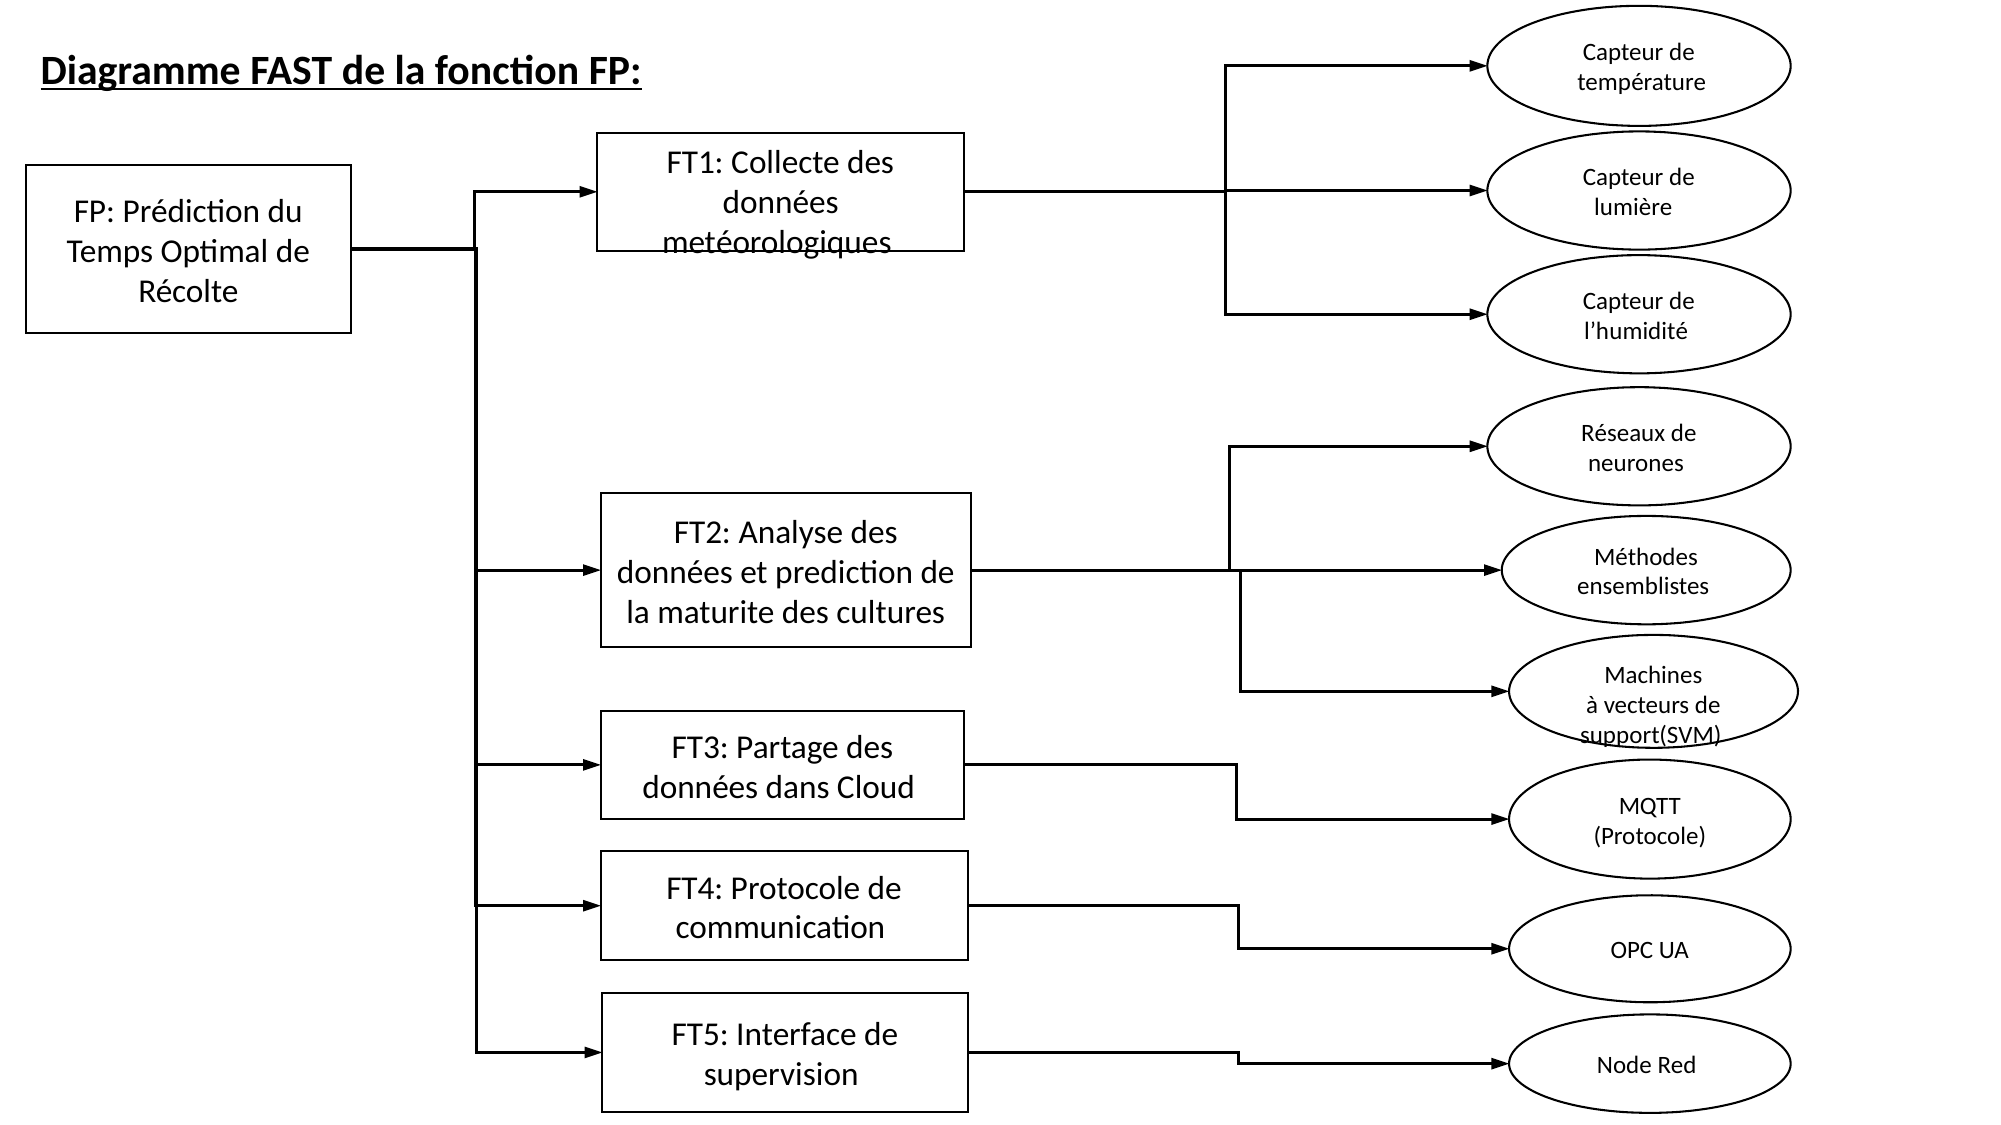

Capteur de
 température
Diagramme FAST de la fonction FP:
Capteur de lumière
FT1: Collecte des données metéorologiques
FP: Prédiction du Temps Optimal de Récolte
Capteur de l’humidité
Réseaux de neurones
FT2: Analyse des données et prediction de la maturite des cultures
Méthodes ensemblistes
Machines à vecteurs de support(SVM)
FT3: Partage des données dans Cloud
MQTT
(Protocole)
FT4: Protocole de communication
OPC UA
FT5: Interface de supervision
Node Red